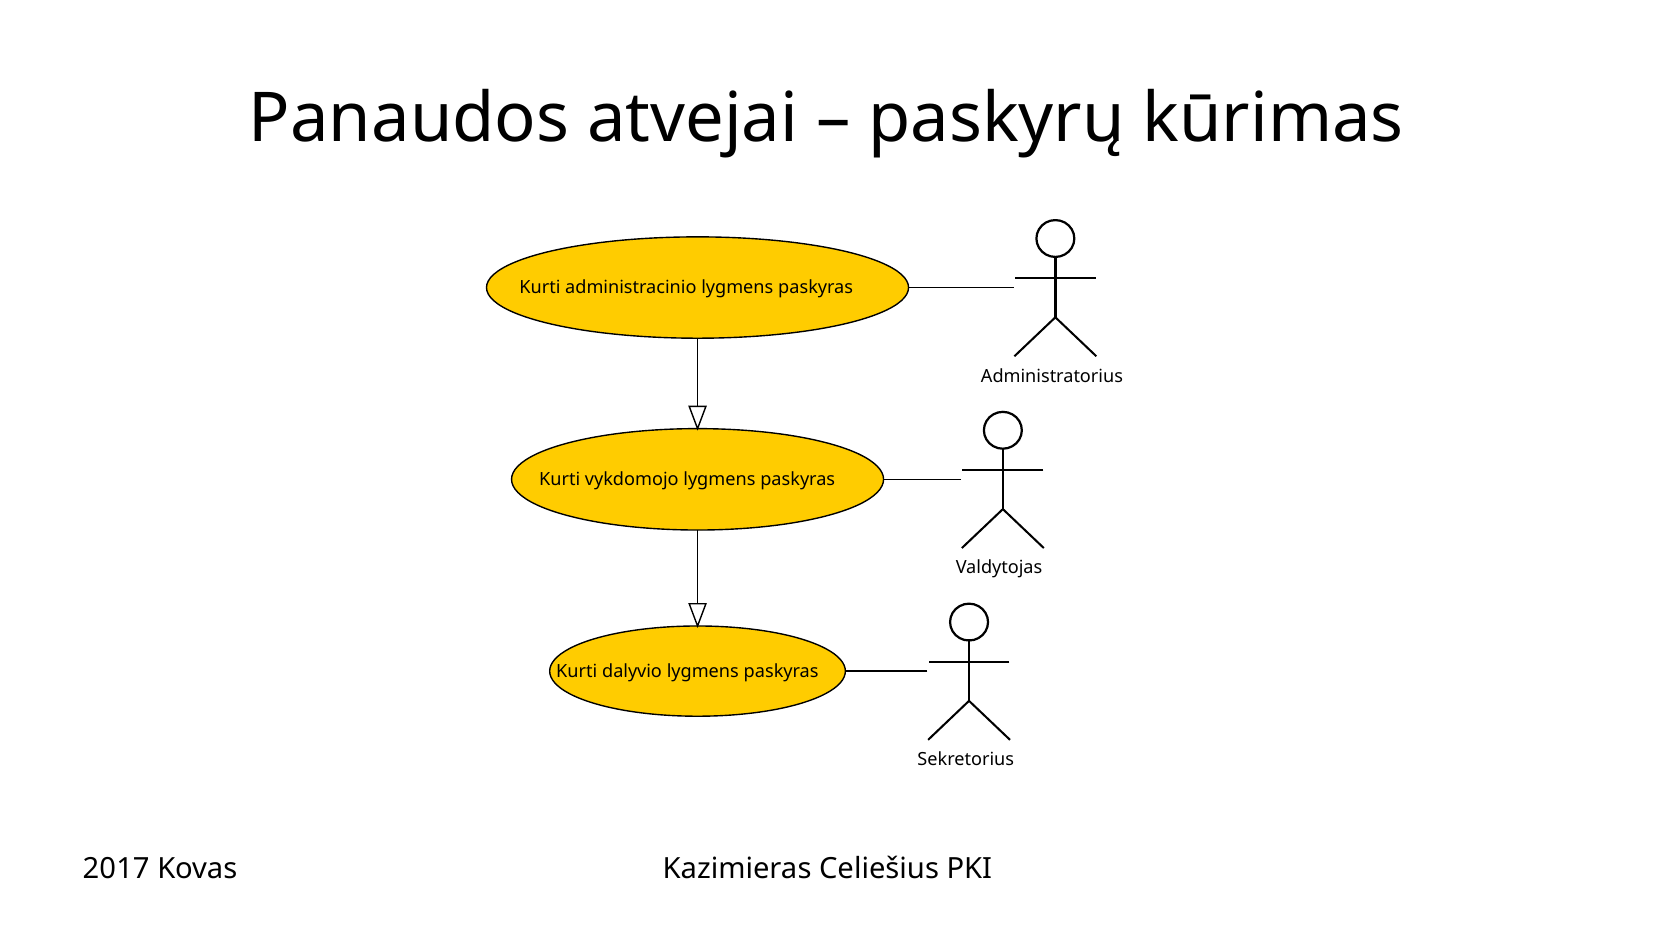

# Panaudos atvejai – paskyrų kūrimas
2017 Kovas
Kazimieras Celiešius PKI